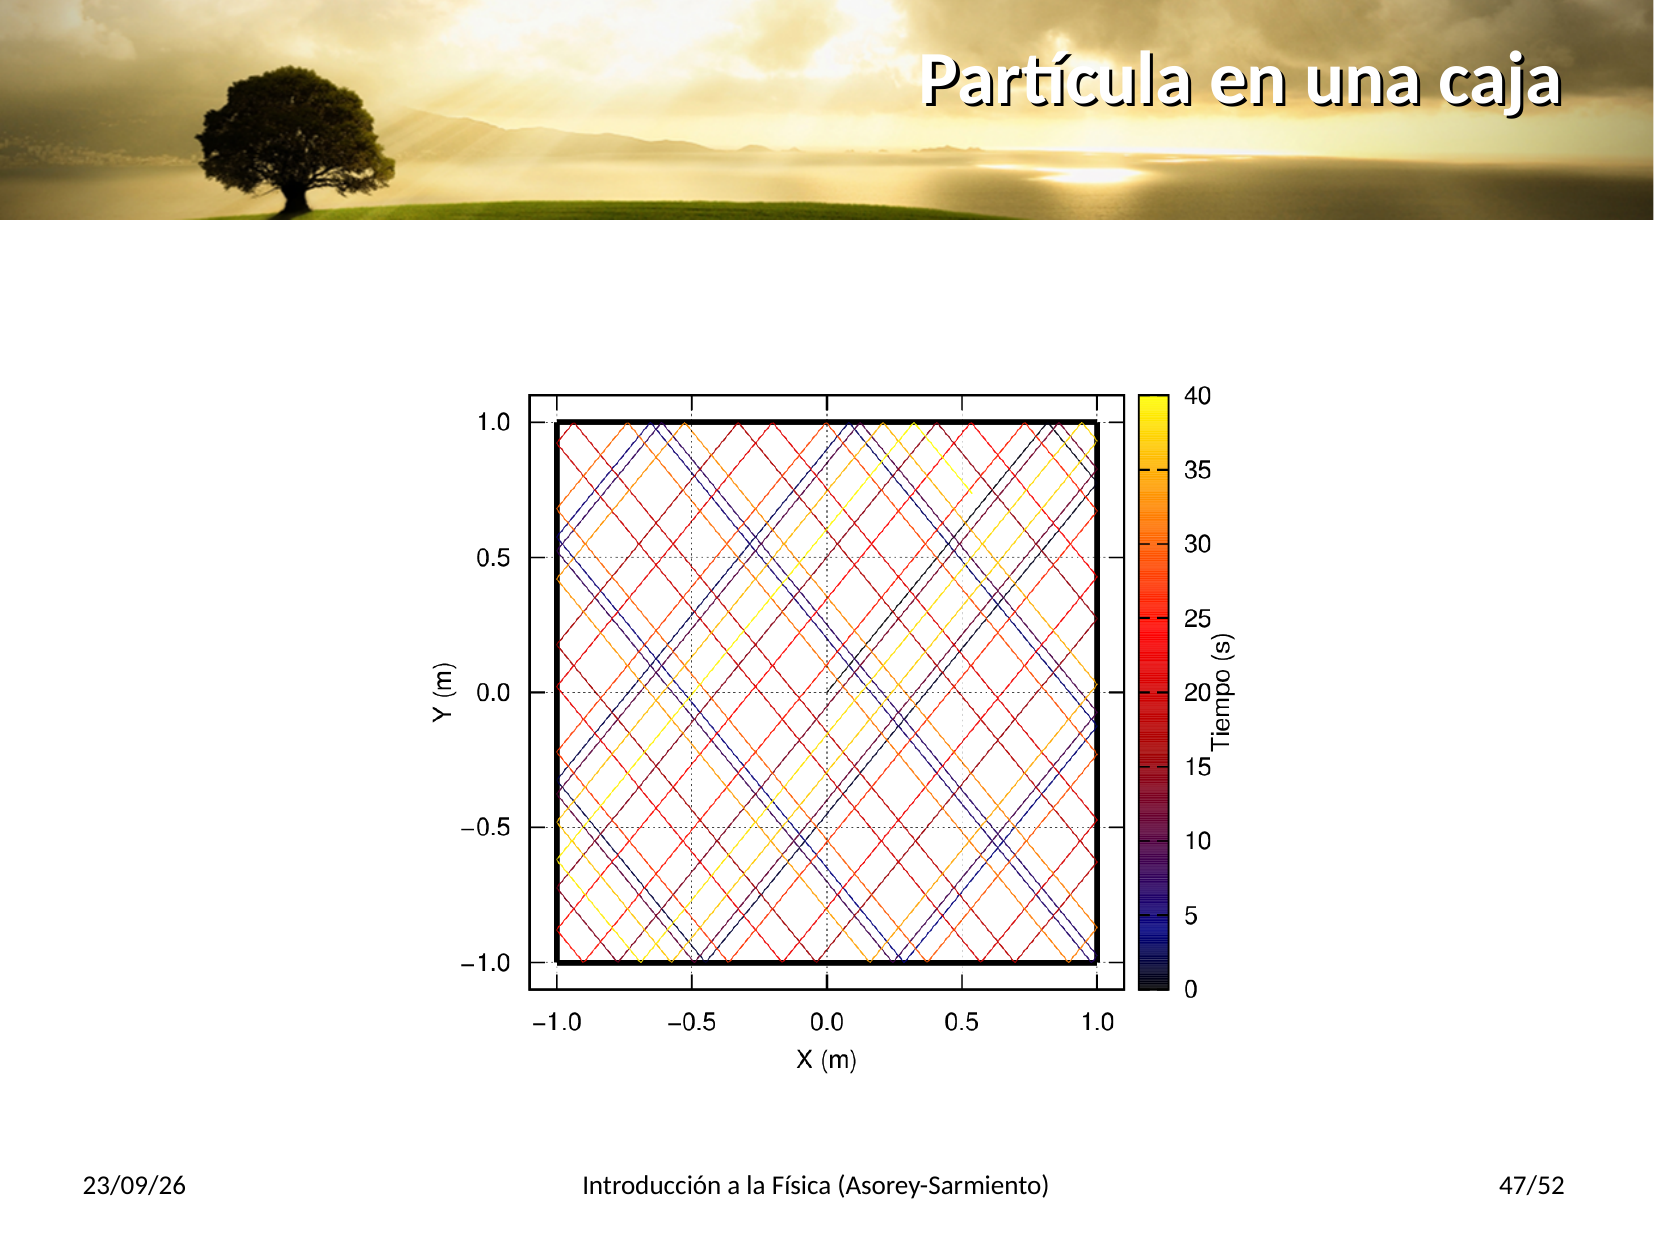

# Partícula en una caja
Introducción a la Física (Asorey-Sarmiento)
47